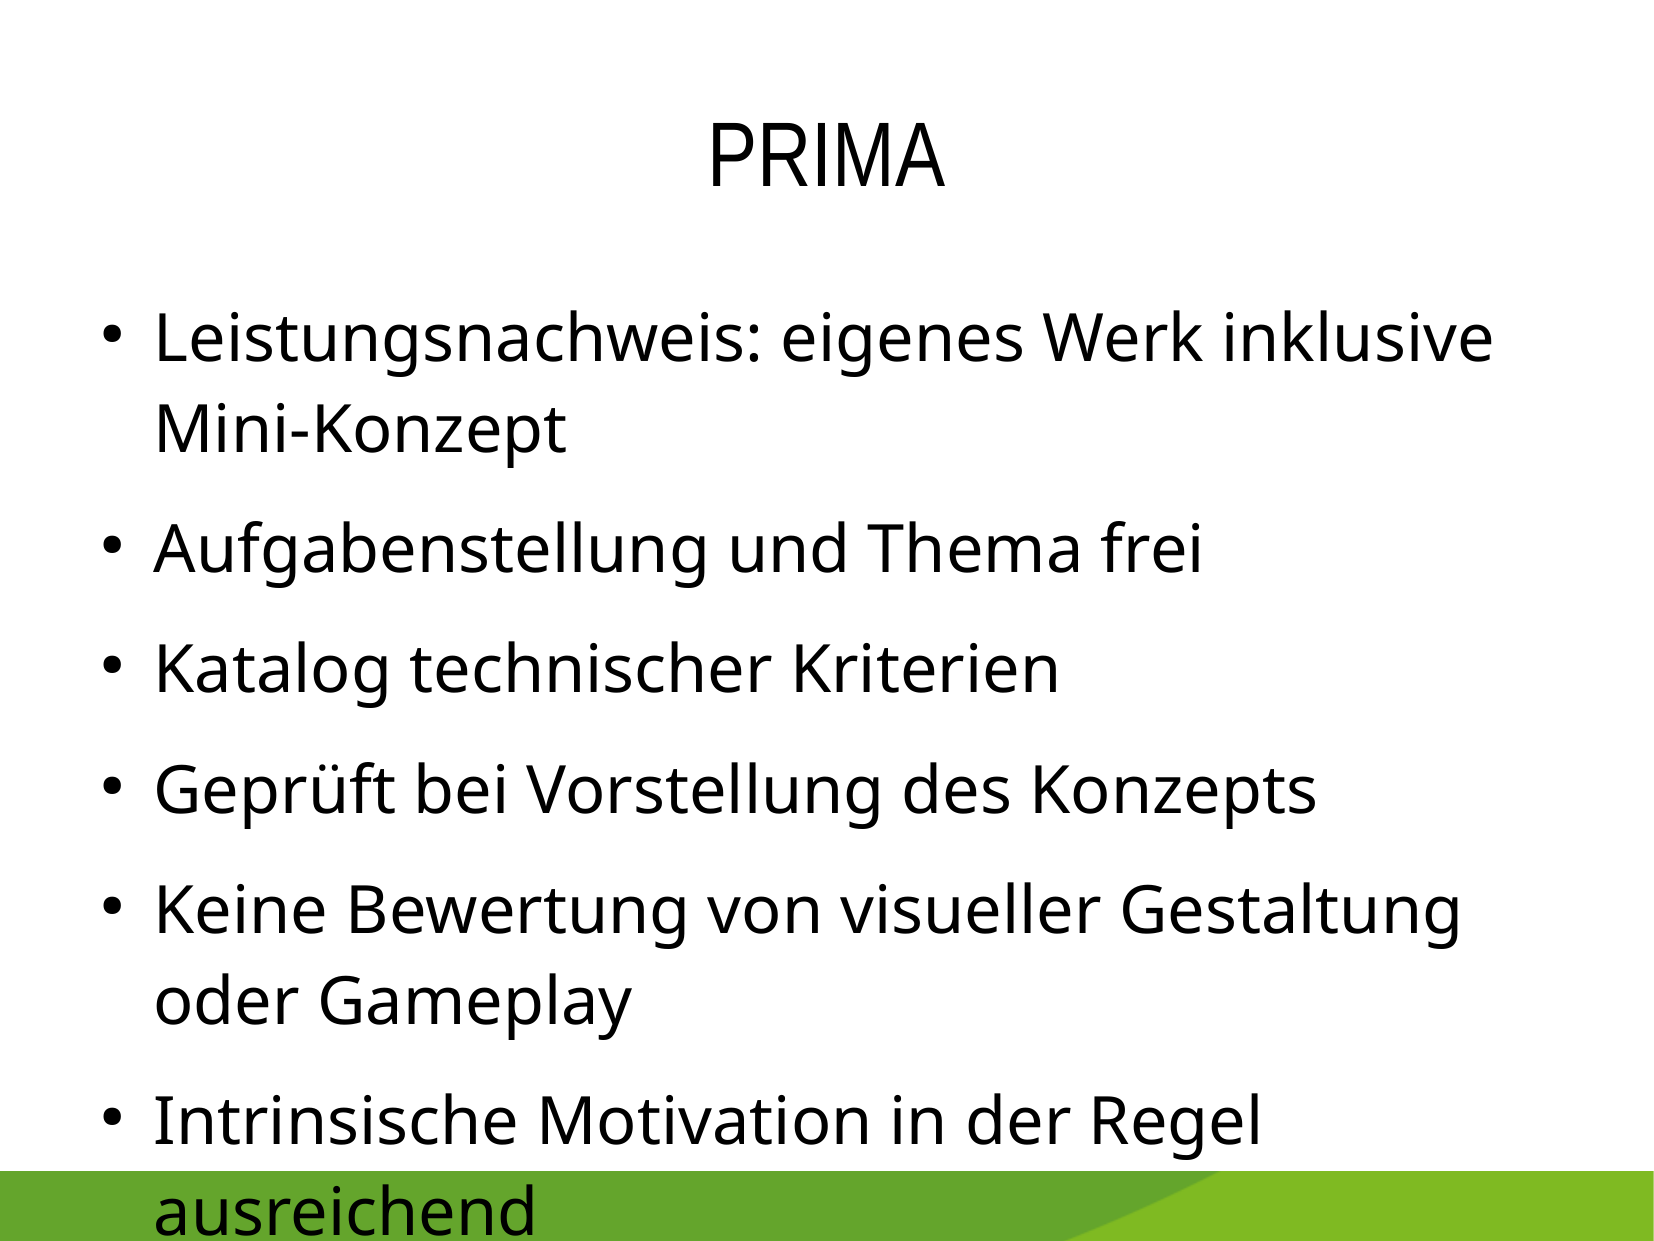

# PRIMA
Leistungsnachweis: eigenes Werk inklusive Mini-Konzept
Aufgabenstellung und Thema frei
Katalog technischer Kriterien
Geprüft bei Vorstellung des Konzepts
Keine Bewertung von visueller Gestaltung oder Gameplay
Intrinsische Motivation in der Regel ausreichend
Voraussetzung: EIA1+2 / Prog+GiS, TypeScript, WebTech